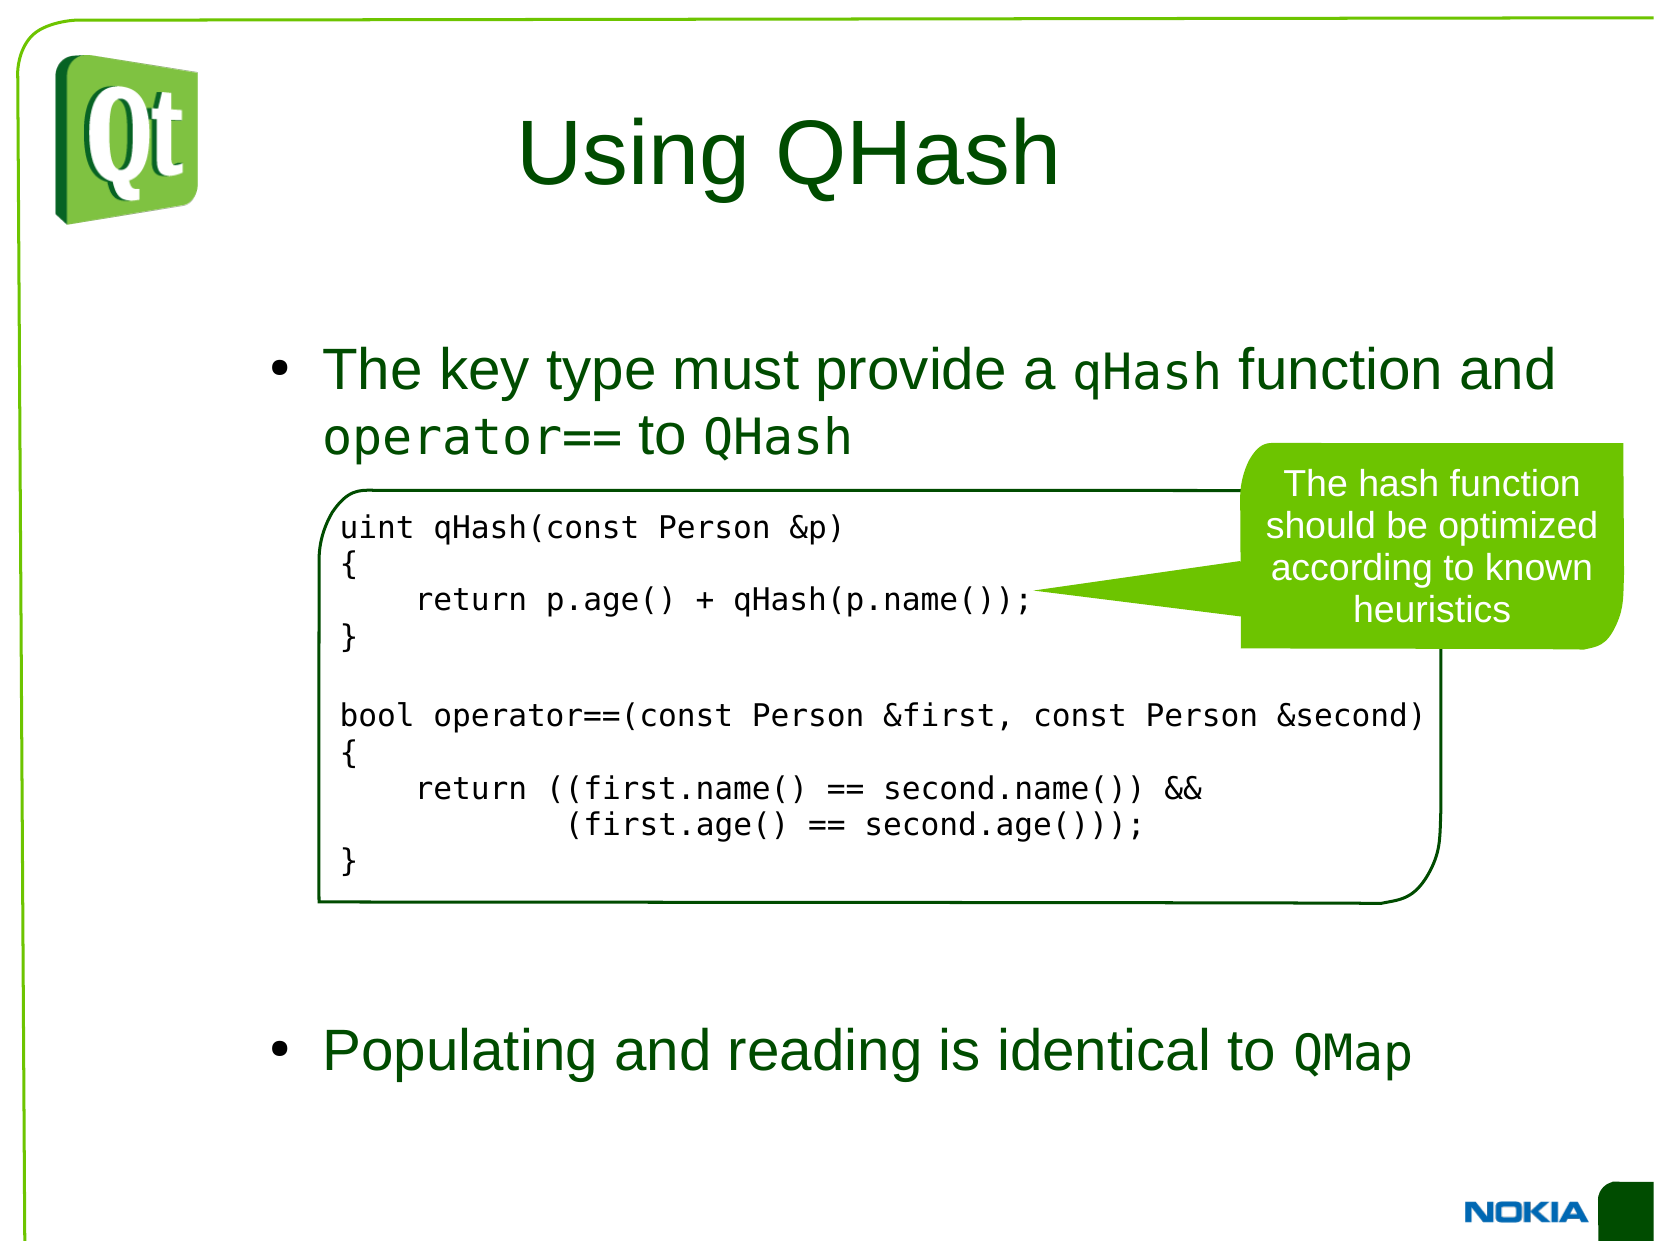

# Using QHash
The key type must provide a qHash function and operator== to QHash
Populating and reading is identical to QMap
The hash function
should be optimized
according to known
heuristics
uint qHash(const Person &p)
{
 return p.age() + qHash(p.name());
}
bool operator==(const Person &first, const Person &second)
{
 return ((first.name() == second.name()) &&
 (first.age() == second.age()));
}